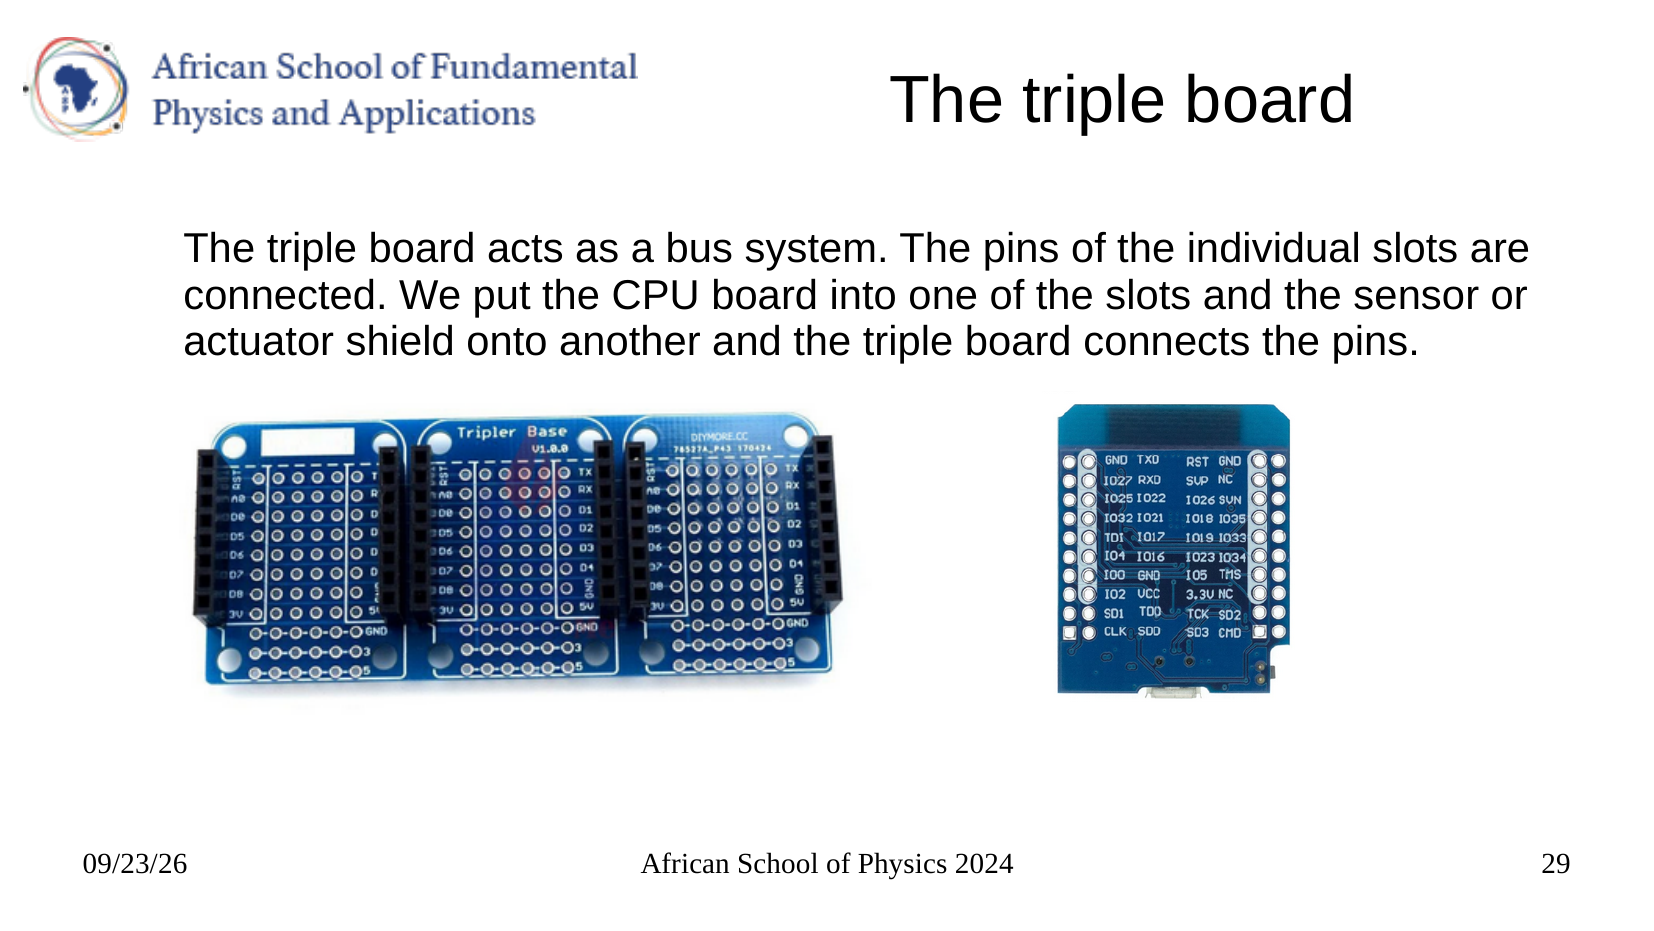

# The triple board
The triple board acts as a bus system. The pins of the individual slots are connected. We put the CPU board into one of the slots and the sensor or actuator shield onto another and the triple board connects the pins.
African School of Physics 2024
29